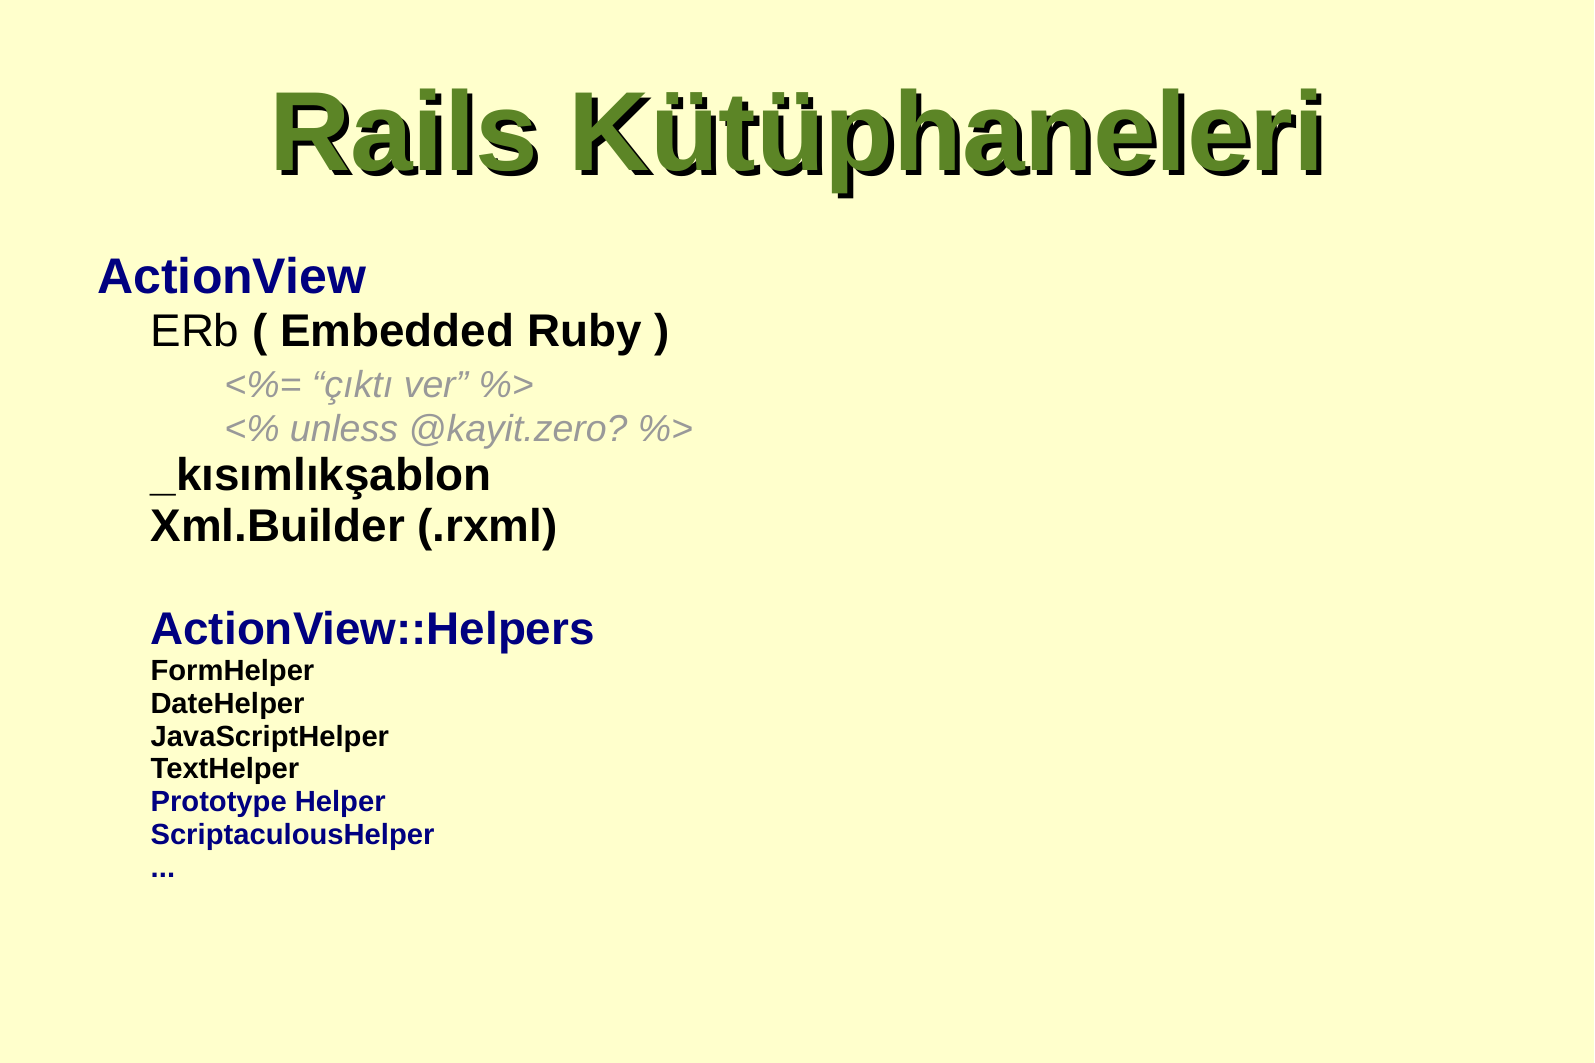

# Rails Kütüphaneleri
ActionView
ERb ( Embedded Ruby )
	<%= “çıktı ver” %>
	<% unless @kayit.zero? %>
_kısımlıkşablon
Xml.Builder (.rxml)
ActionView::Helpers
FormHelper
DateHelper
JavaScriptHelper
TextHelper
Prototype Helper
ScriptaculousHelper
...